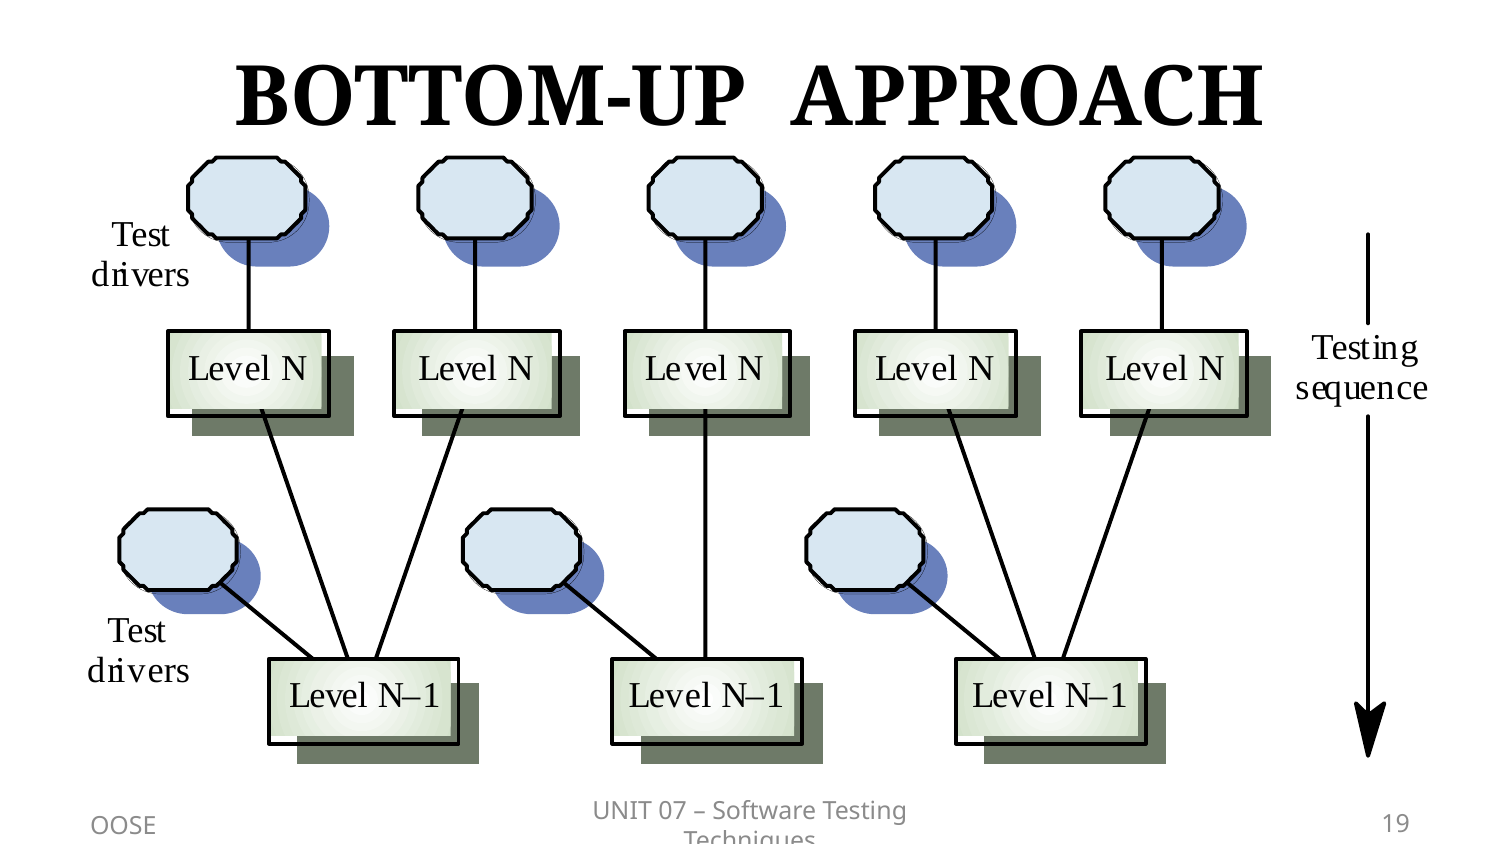

# BOTTOM-UP APPROACH
OOSE
UNIT 07 - Software Testing Techniques
19